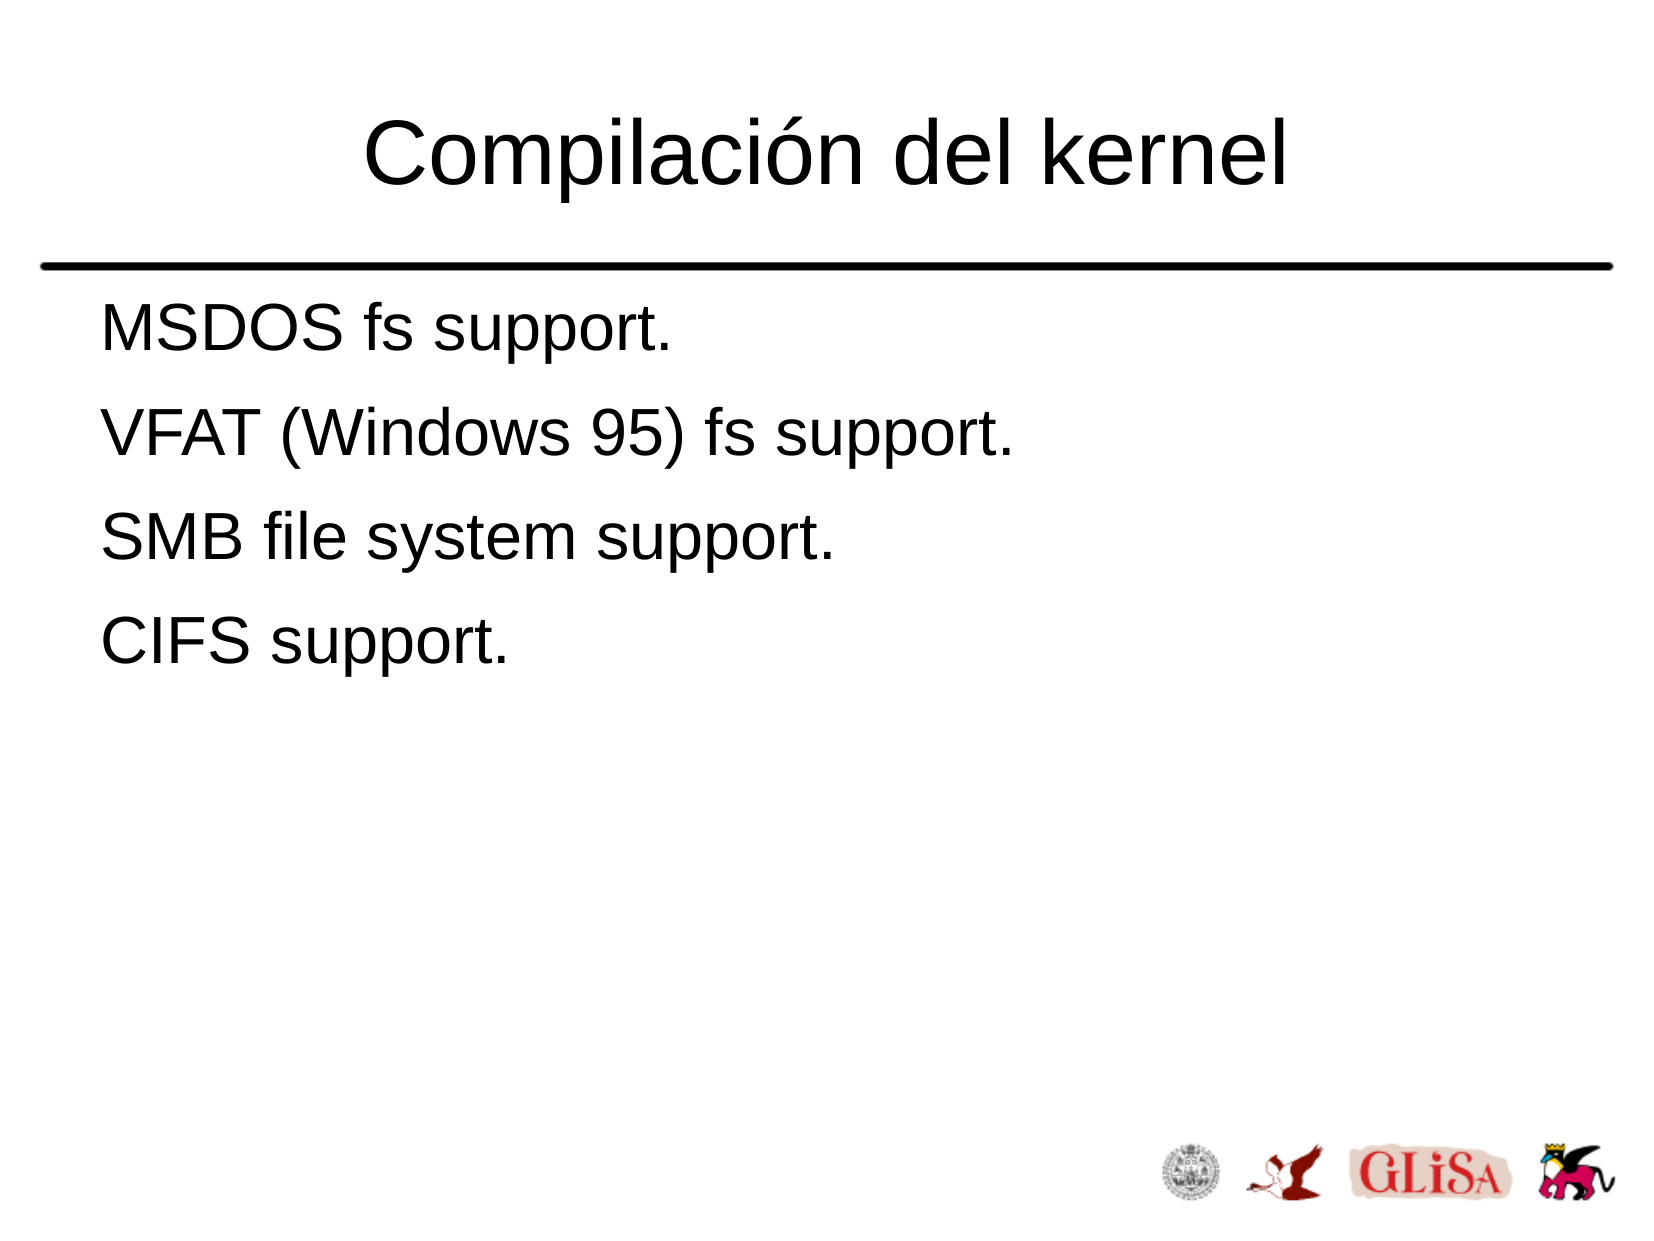

# Compilación del kernel
MSDOS fs support.
VFAT (Windows 95) fs support.
SMB file system support.
CIFS support.